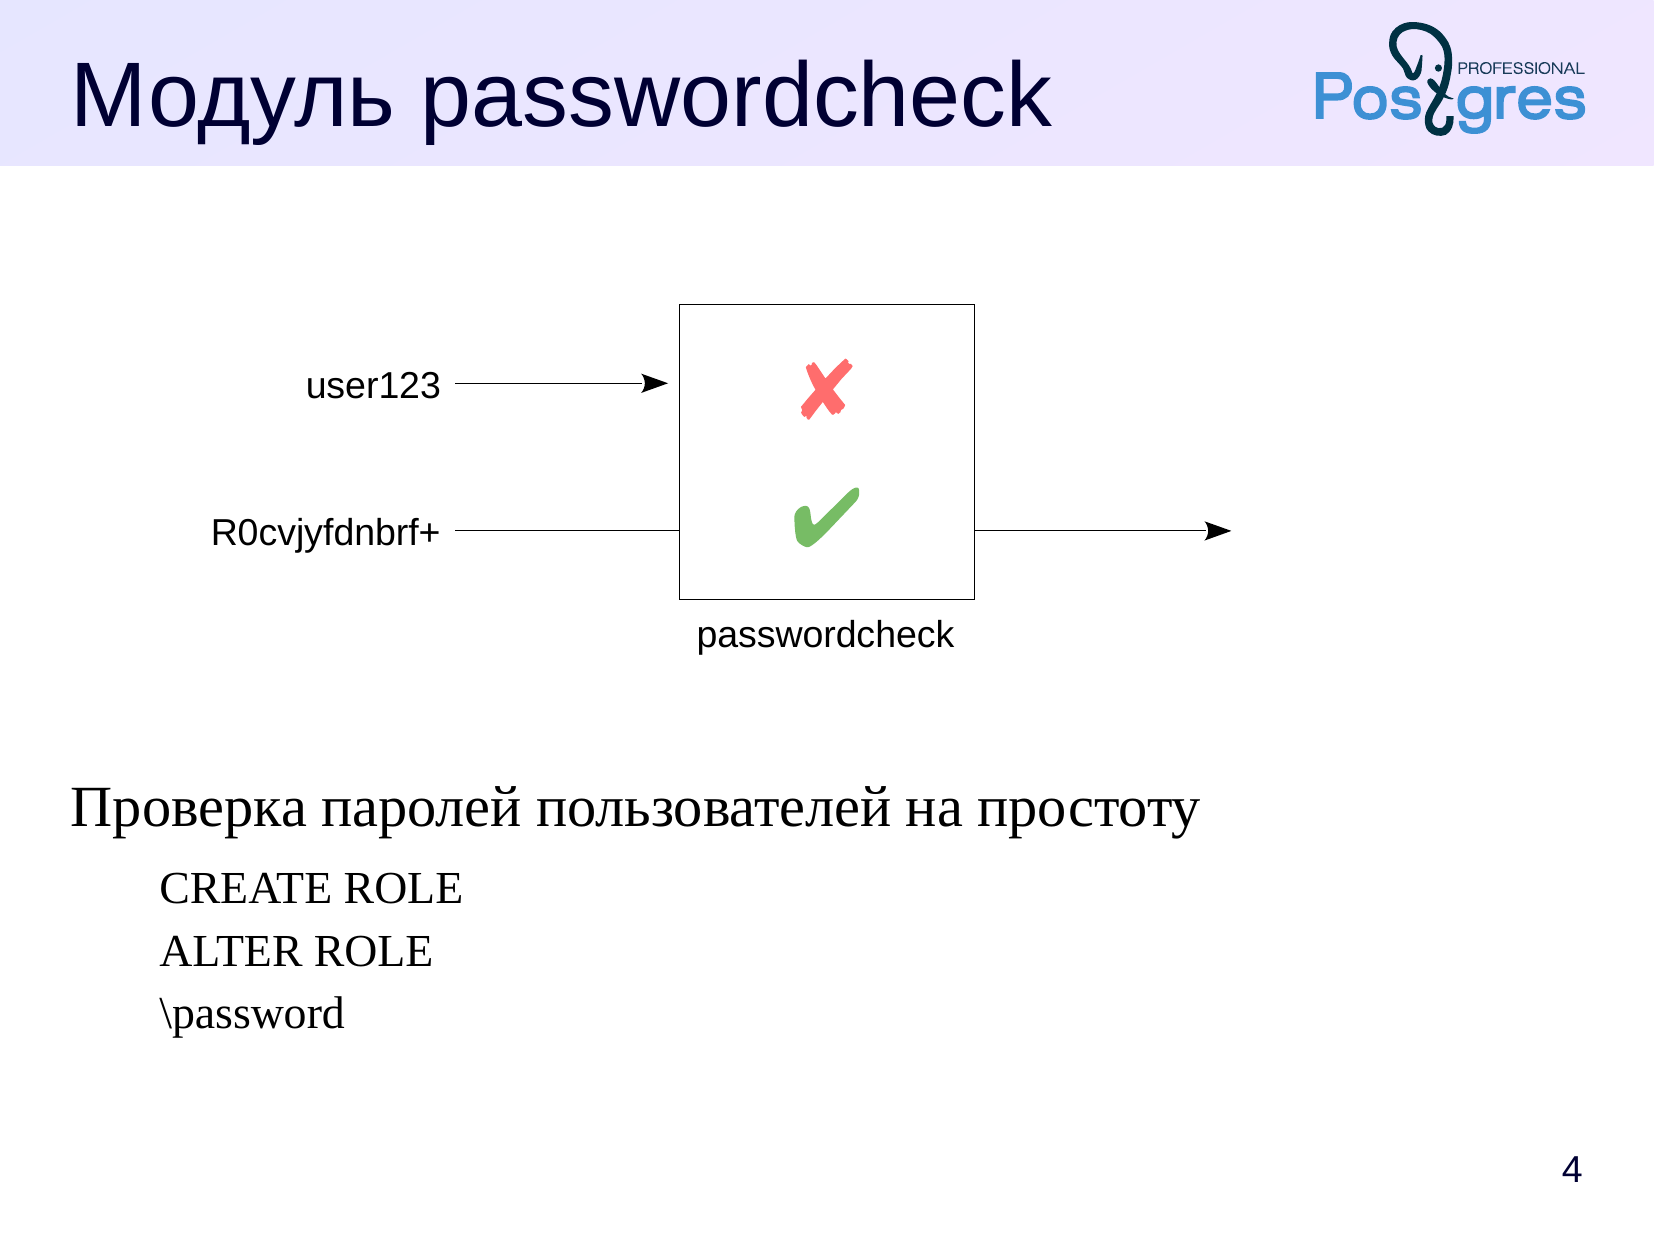

# Модуль passwordcheck
user123
passwordcheck
R0cvjyfdnbrf+
passwordcheck
Проверка паролей пользователей на простоту
CREATE ROLE
ALTER ROLE
\password